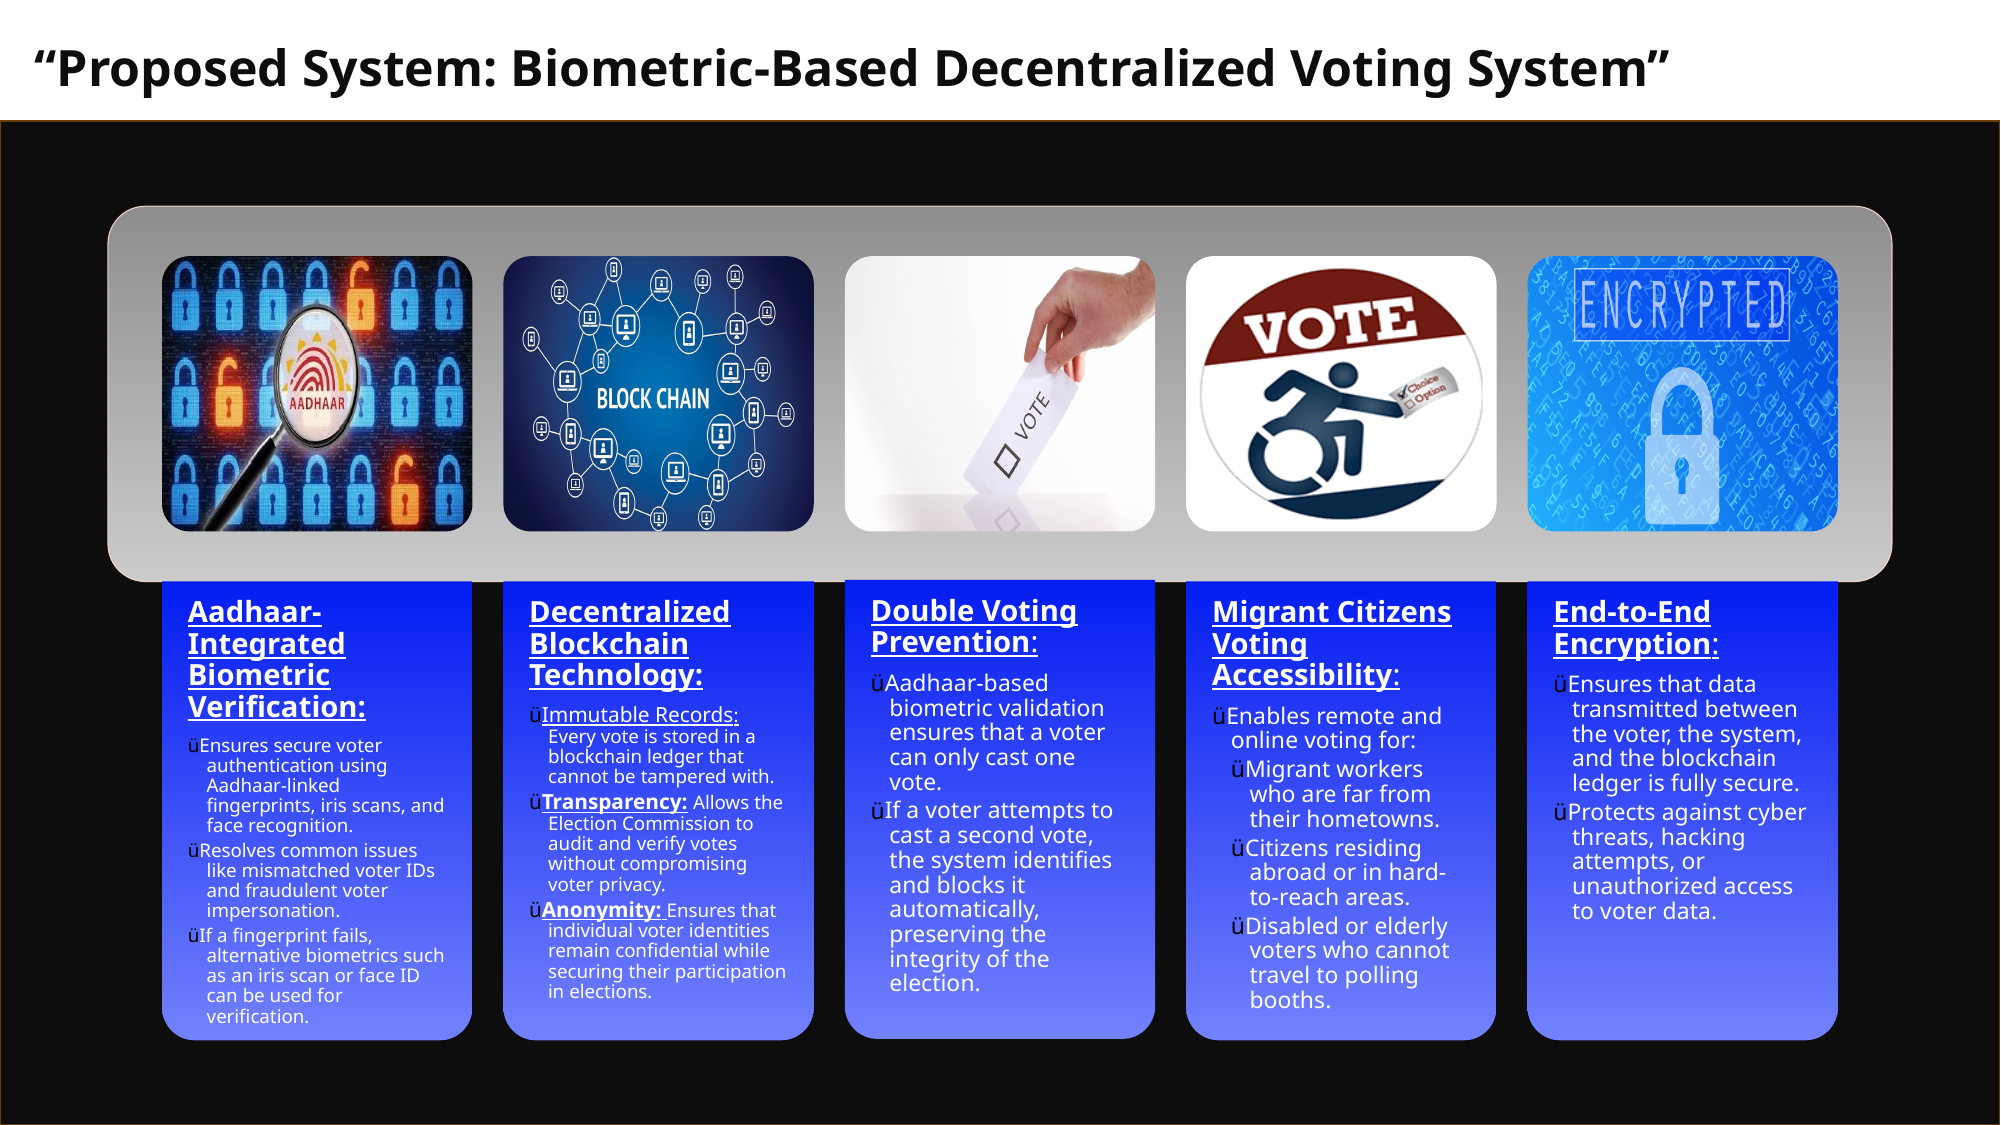

“Proposed System: Biometric-Based Decentralized Voting System”
Double Voting Prevention:
Aadhaar-based biometric validation ensures that a voter can only cast one vote.
If a voter attempts to cast a second vote, the system identifies and blocks it automatically, preserving the integrity of the election.
Aadhaar-Integrated Biometric Verification:
Ensures secure voter authentication using Aadhaar-linked fingerprints, iris scans, and face recognition.
Resolves common issues like mismatched voter IDs and fraudulent voter impersonation.
If a fingerprint fails, alternative biometrics such as an iris scan or face ID can be used for verification.
Decentralized Blockchain Technology:
Immutable Records: Every vote is stored in a blockchain ledger that cannot be tampered with.
Transparency: Allows the Election Commission to audit and verify votes without compromising voter privacy.
Anonymity: Ensures that individual voter identities remain confidential while securing their participation in elections.
Migrant Citizens Voting Accessibility:
Enables remote and online voting for:
Migrant workers who are far from their hometowns.
Citizens residing abroad or in hard-to-reach areas.
Disabled or elderly voters who cannot travel to polling booths.
End-to-End Encryption:
Ensures that data transmitted between the voter, the system, and the blockchain ledger is fully secure.
Protects against cyber threats, hacking attempts, or unauthorized access to voter data.